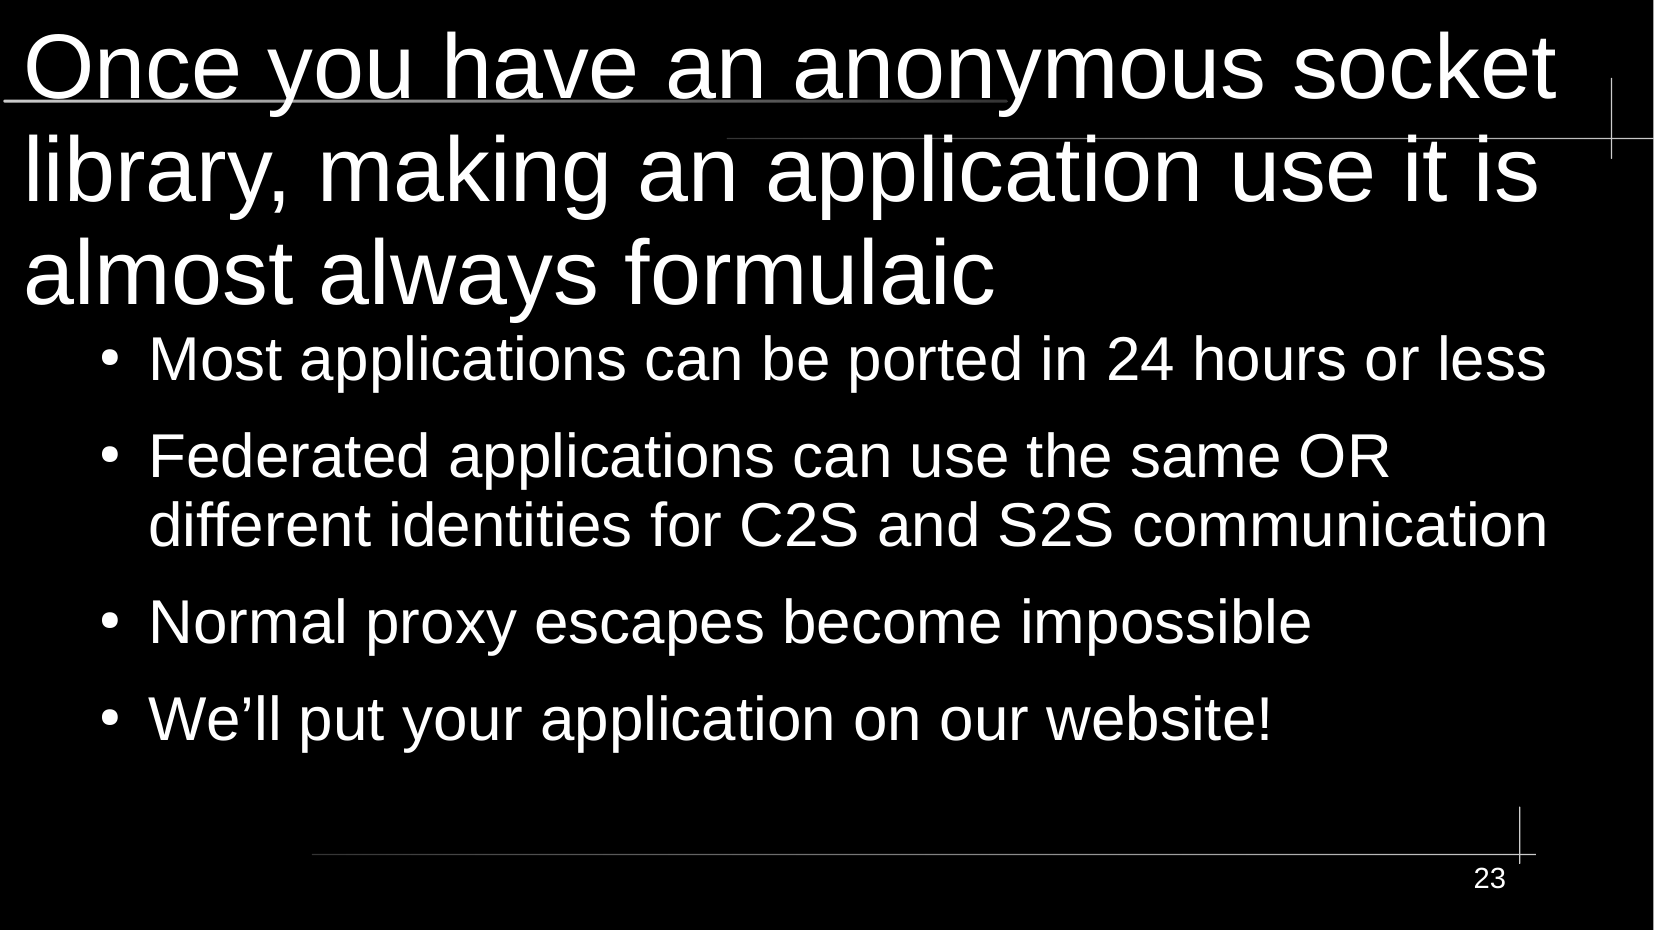

# Once you have an anonymous socket library, making an application use it is almost always formulaic
Most applications can be ported in 24 hours or less
Federated applications can use the same OR different identities for C2S and S2S communication
Normal proxy escapes become impossible
We’ll put your application on our website!
23